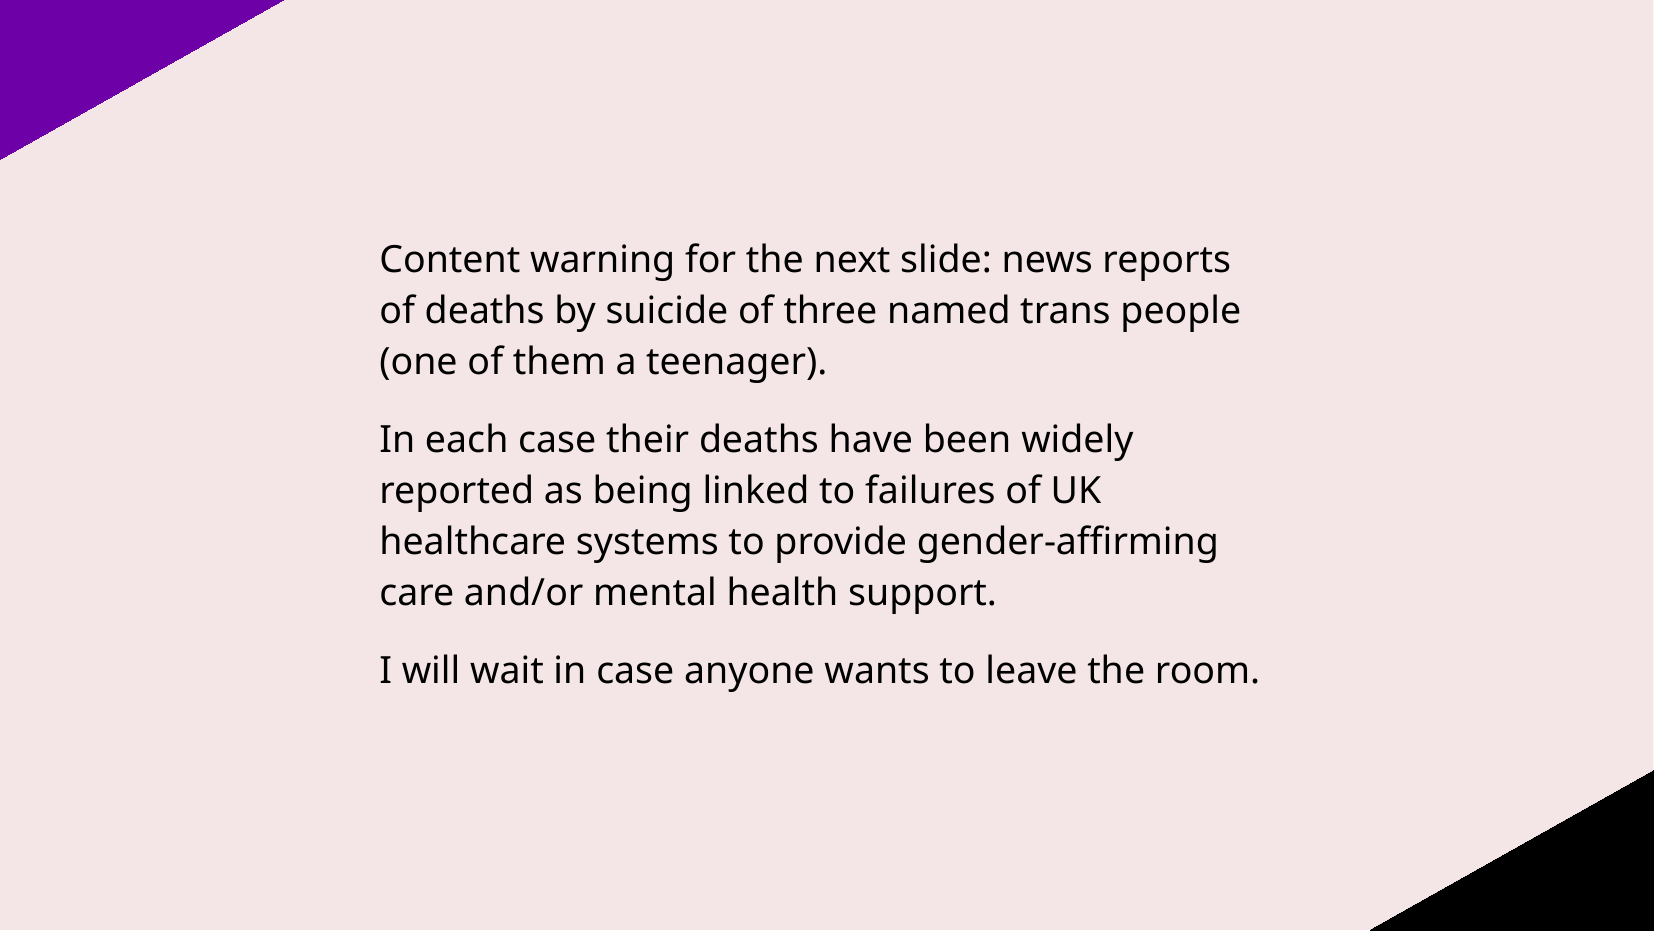

# Content warning for the next slide: news reports of deaths by suicide of three named trans people (one of them a teenager).
In each case their deaths have been widely reported as being linked to failures of UK healthcare systems to provide gender-affirming care and/or mental health support.
I will wait in case anyone wants to leave the room.